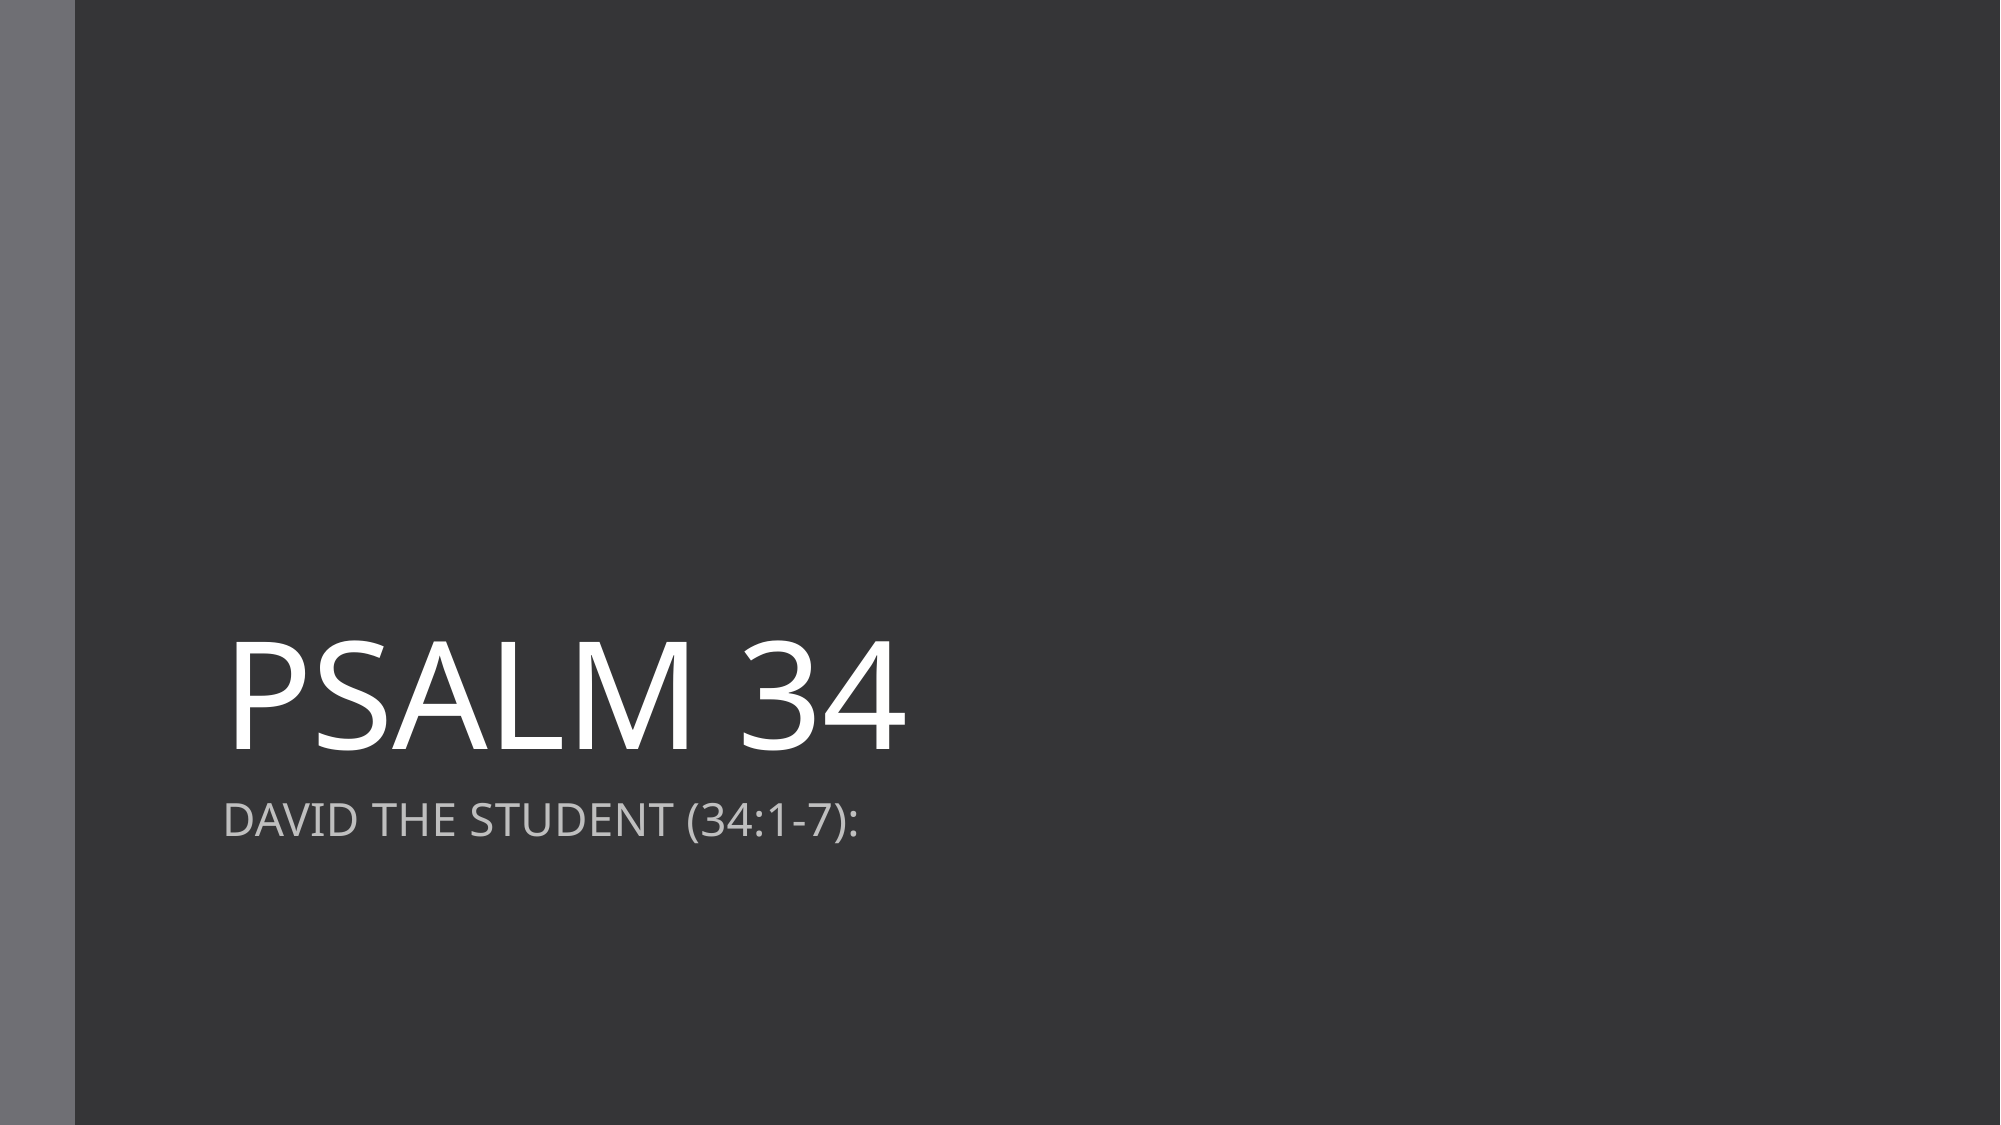

# PSALM 34
DAVID THE STUDENT (34:1-7):